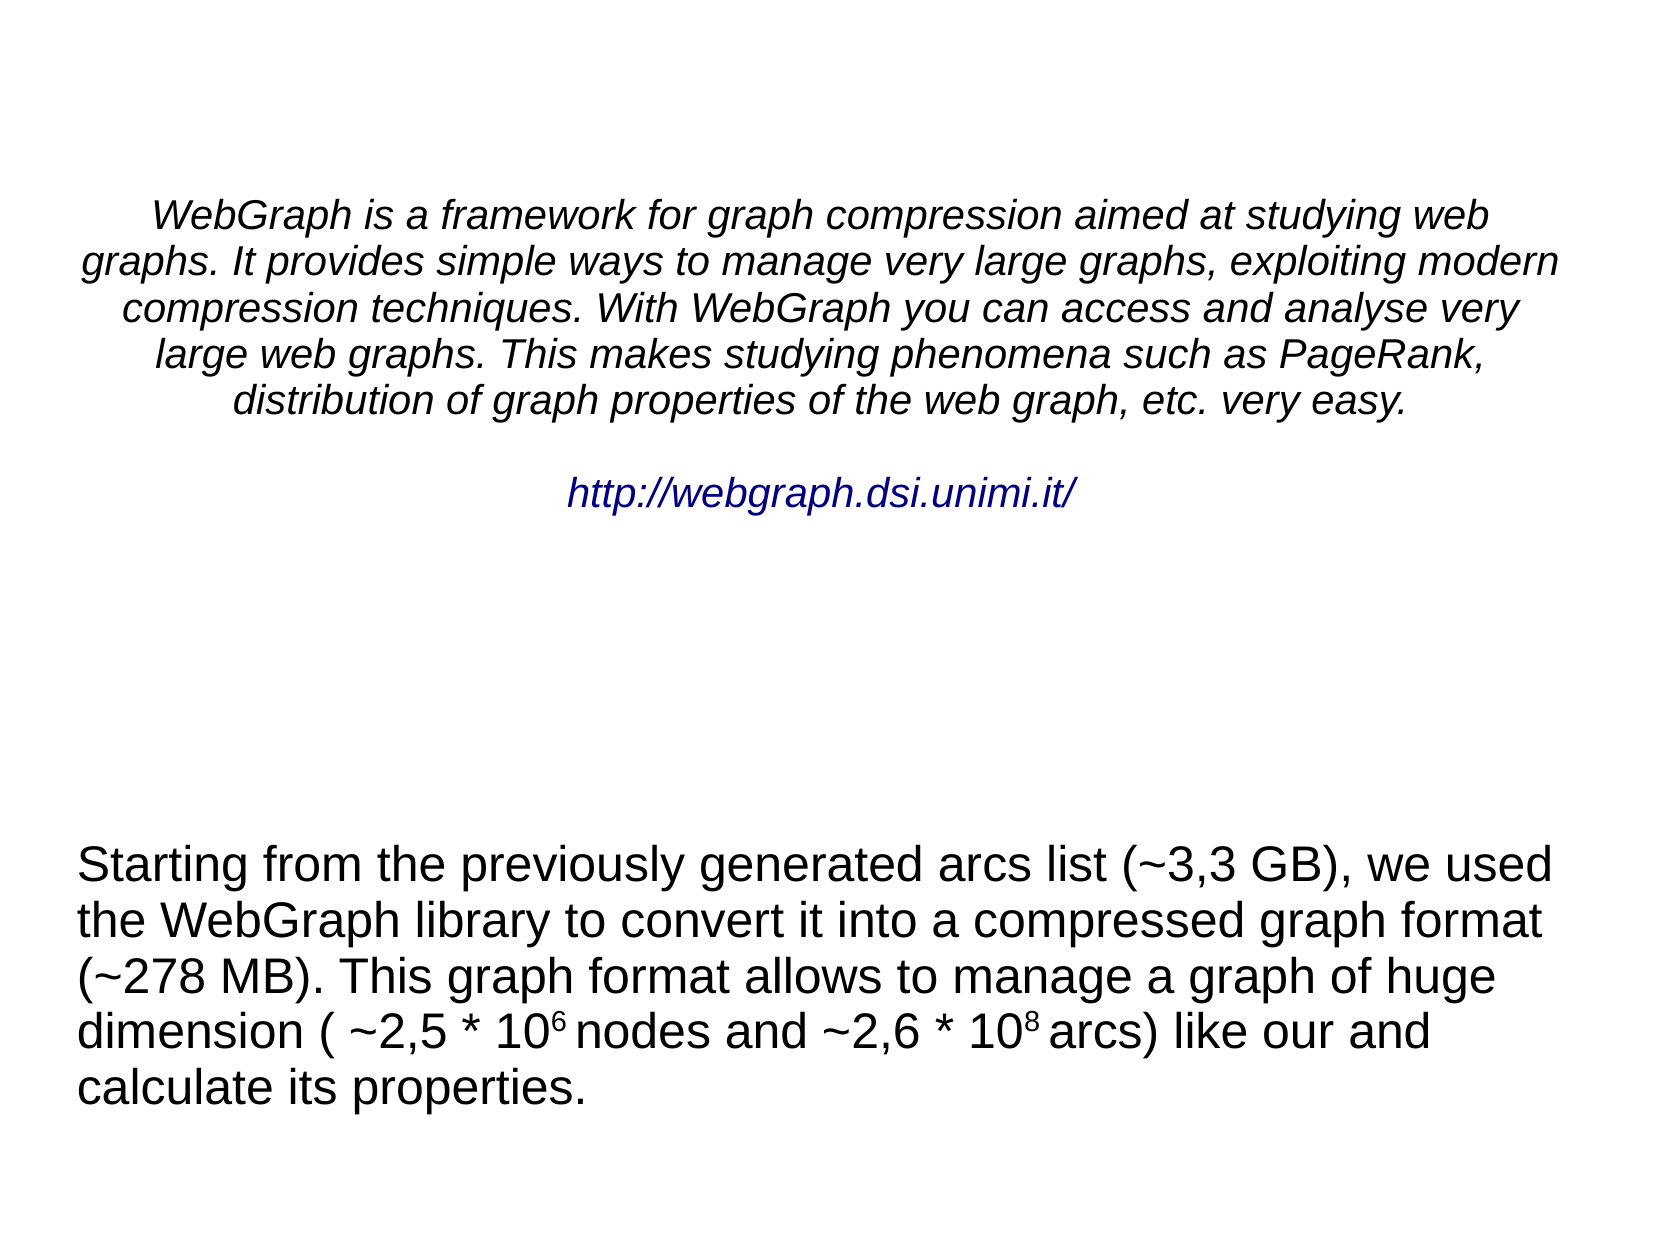

# WebGraph is a framework for graph compression aimed at studying web graphs. It provides simple ways to manage very large graphs, exploiting modern compression techniques. With WebGraph you can access and analyse very large web graphs. This makes studying phenomena such as PageRank, distribution of graph properties of the web graph, etc. very easy. http://webgraph.dsi.unimi.it/
Starting from the previously generated arcs list (~3,3 GB), we used the WebGraph library to convert it into a compressed graph format (~278 MB). This graph format allows to manage a graph of huge dimension ( ~2,5 * 106 nodes and ~2,6 * 108 arcs) like our and calculate its properties.